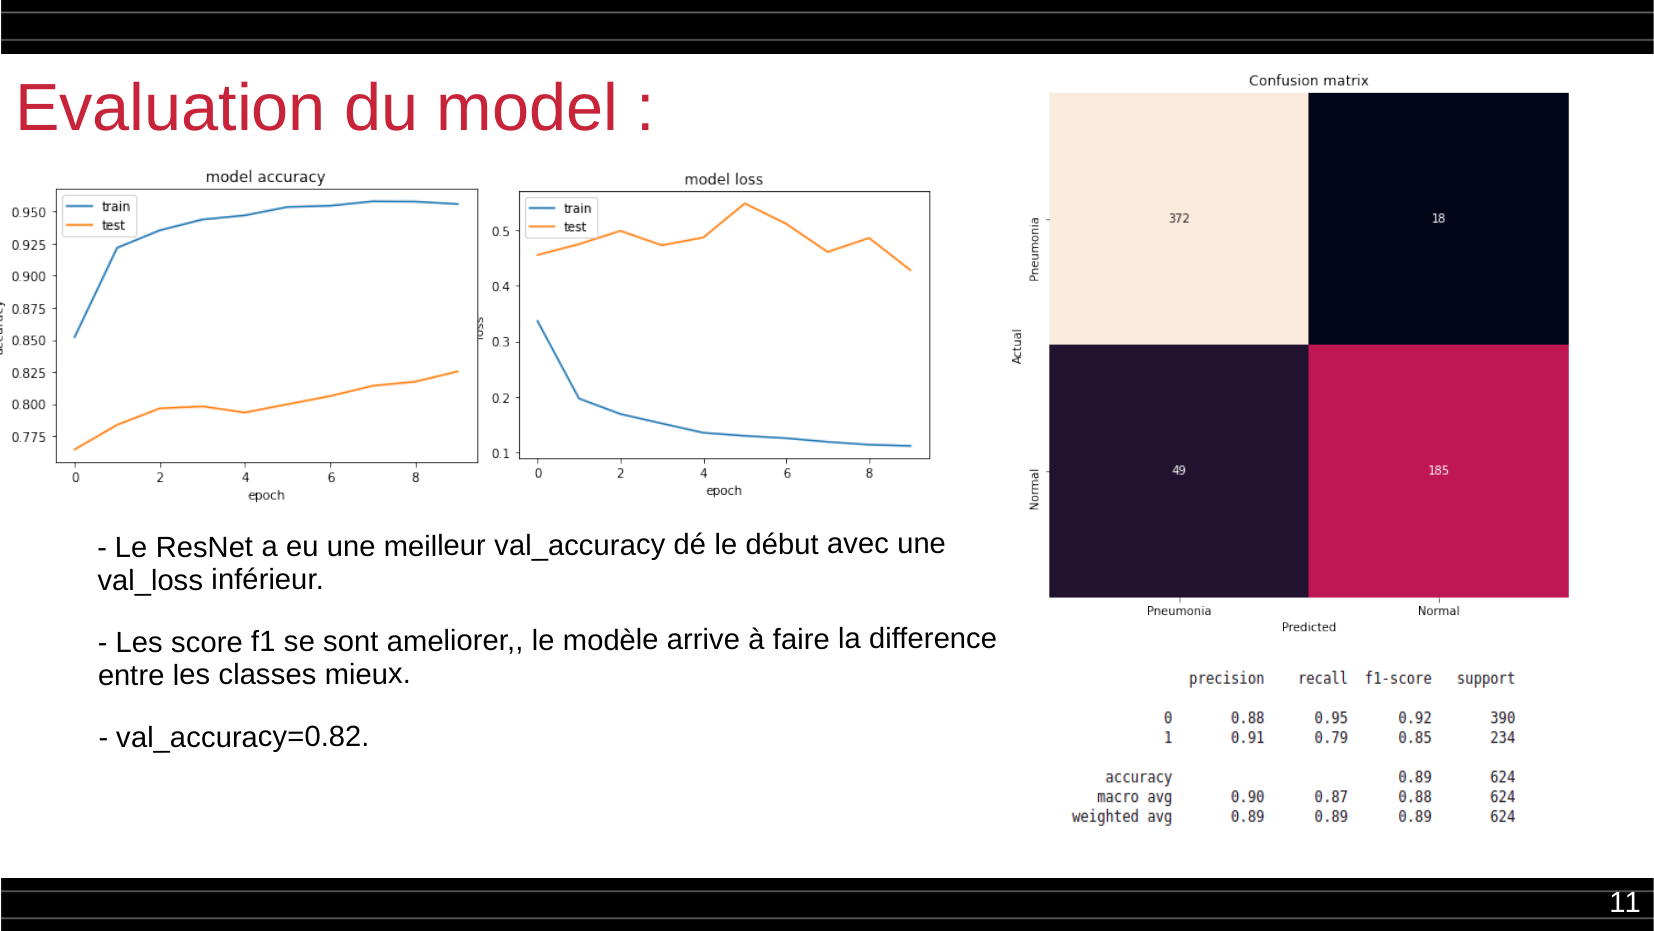

# Evaluation du model :
- Le ResNet a eu une meilleur val_accuracy dé le début avec une val_loss inférieur.
- Les score f1 se sont ameliorer,, le modèle arrive à faire la difference entre les classes mieux.
- val_accuracy=0.82.